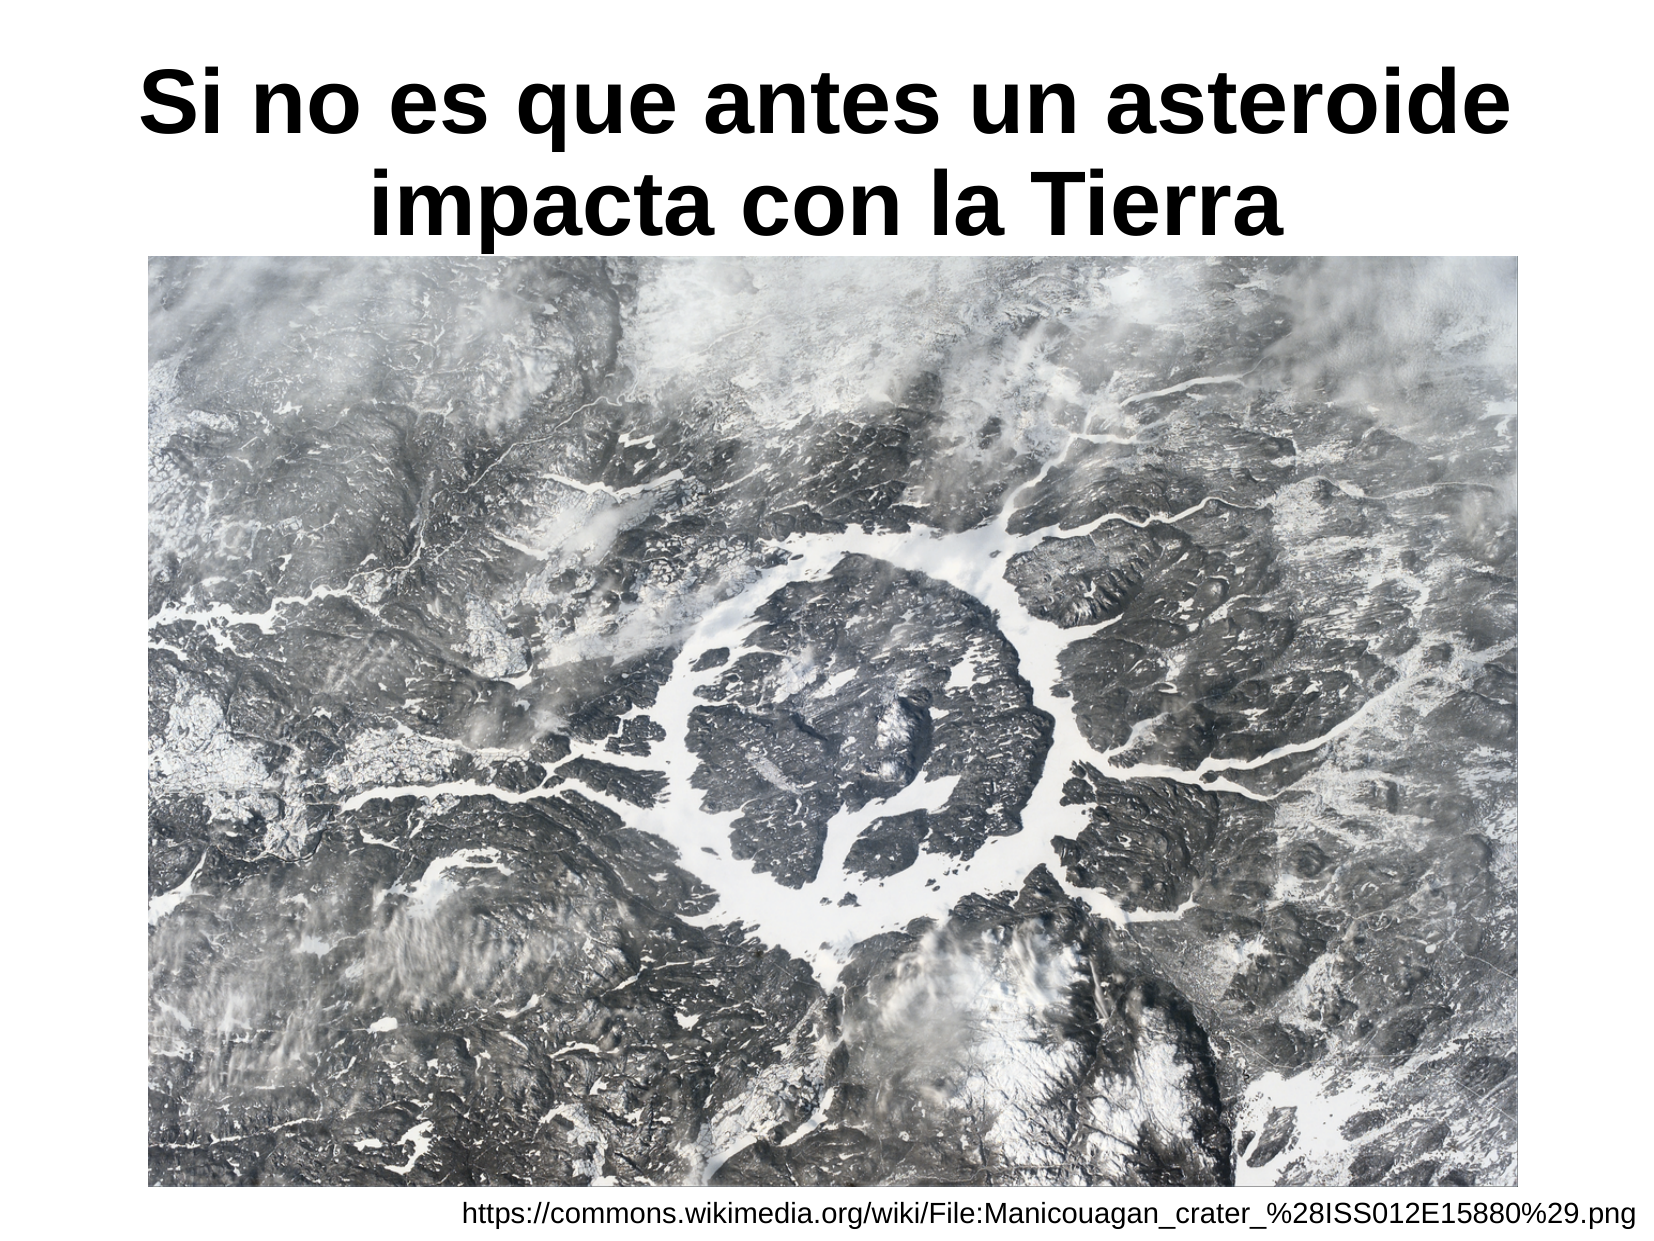

# Si no es que antes un asteroide impacta con la Tierra
https://commons.wikimedia.org/wiki/File:Manicouagan_crater_%28ISS012E15880%29.png